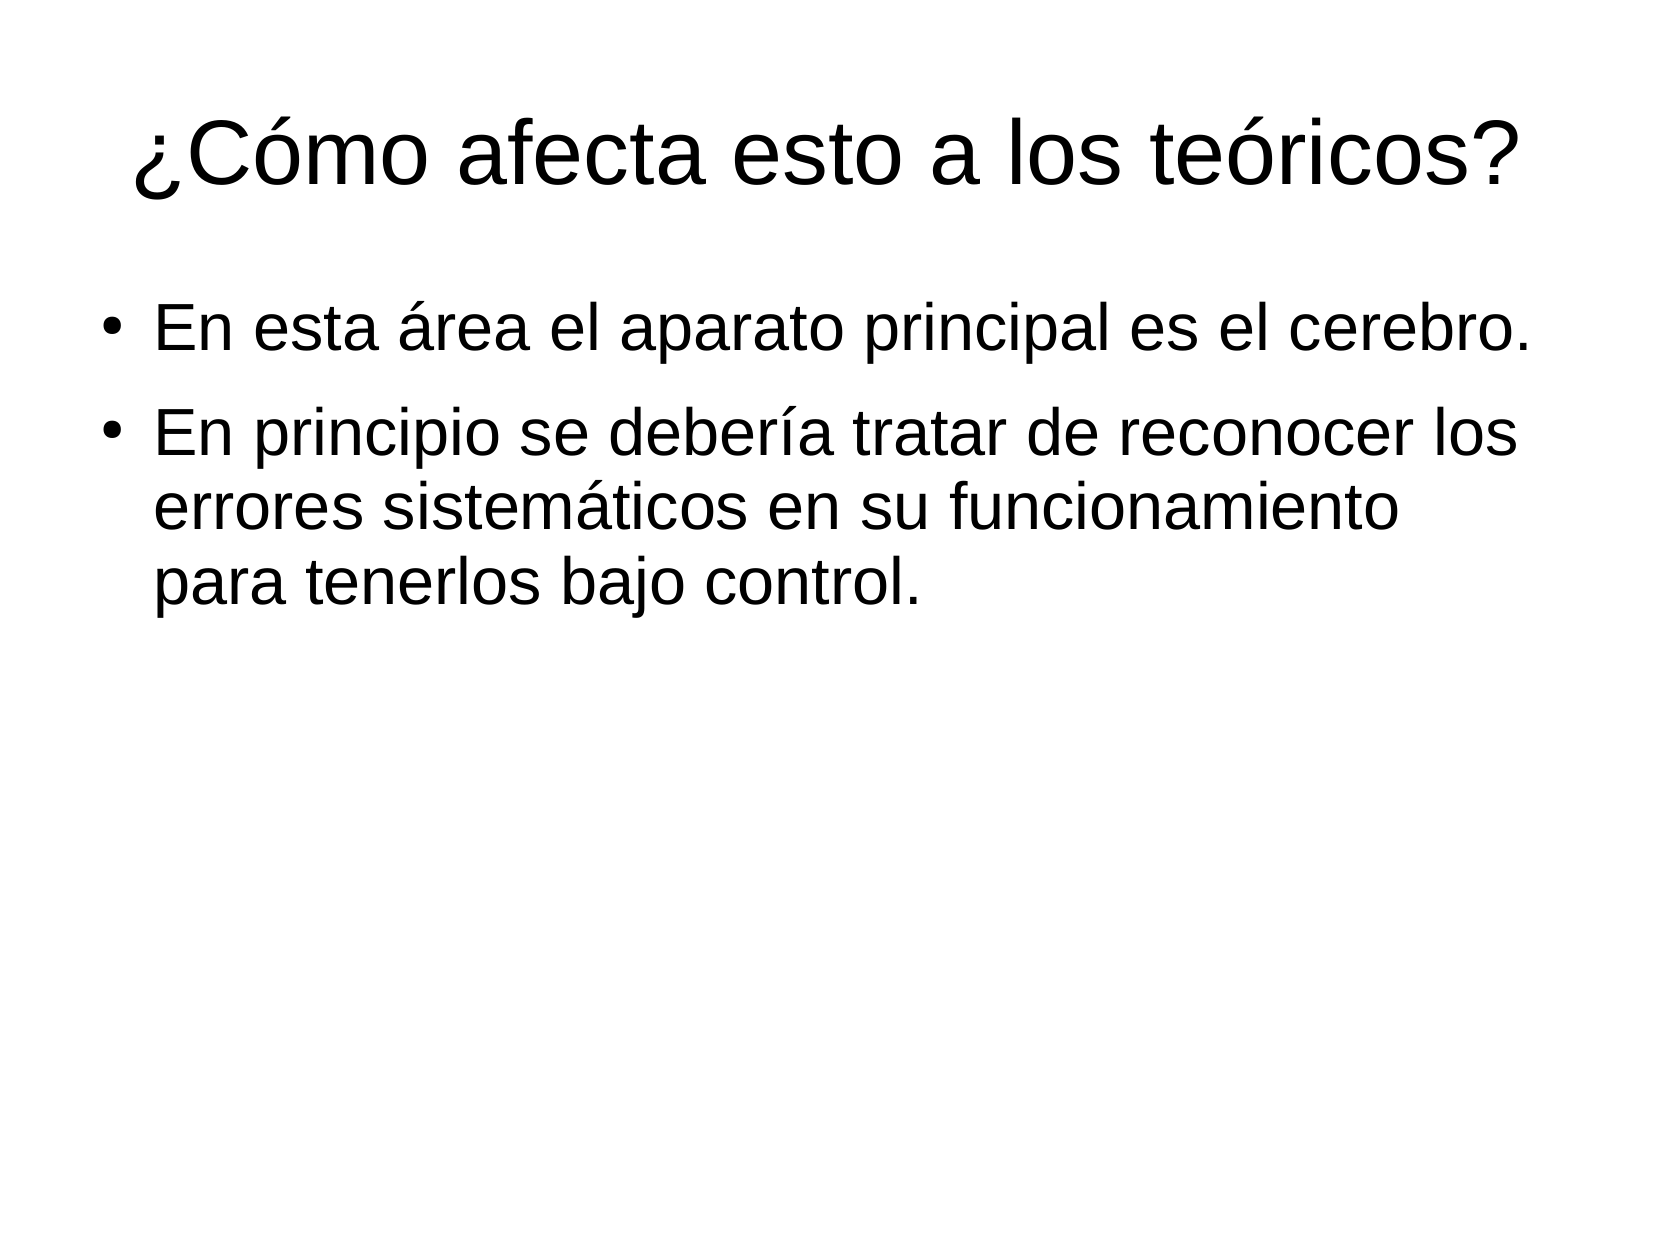

# ¿Cómo afecta esto a los teóricos?
En esta área el aparato principal es el cerebro.
En principio se debería tratar de reconocer los errores sistemáticos en su funcionamiento para tenerlos bajo control.